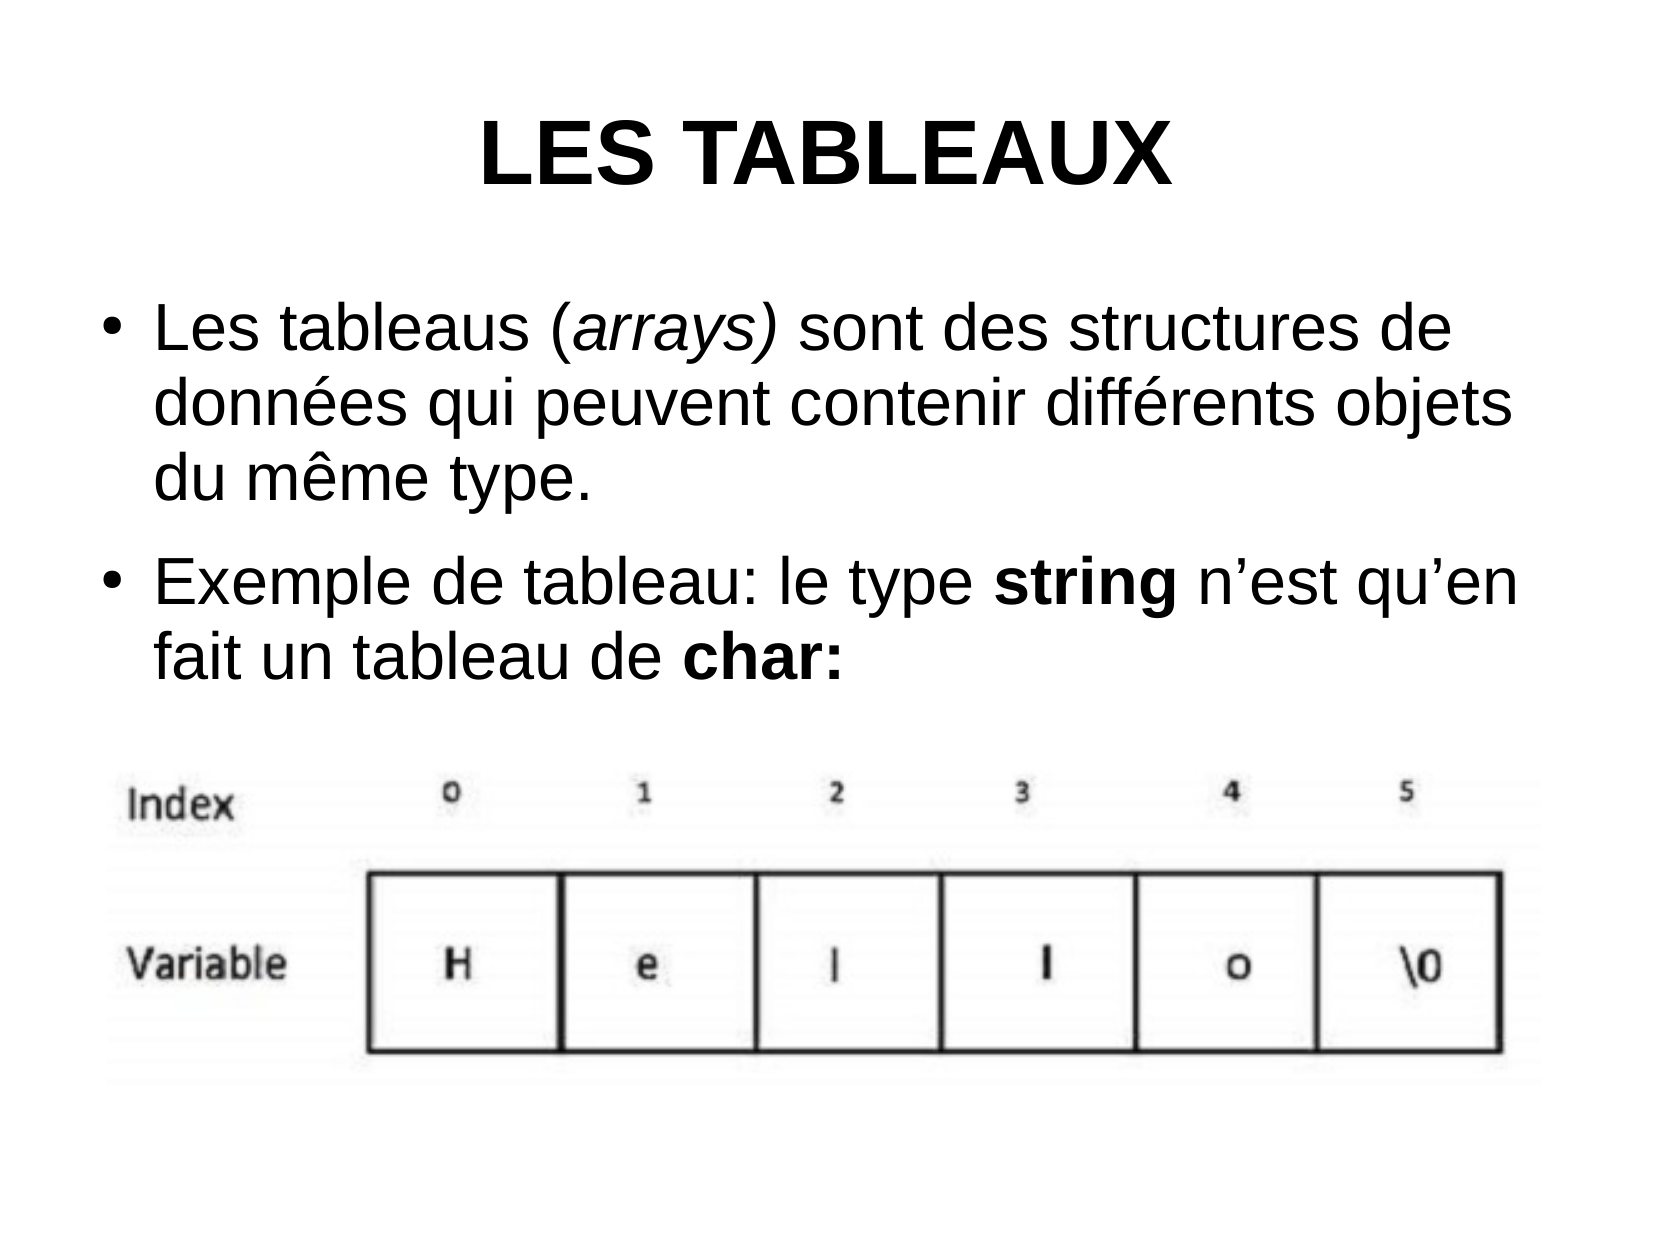

# LES TABLEAUX
Les tableaus (arrays) sont des structures de données qui peuvent contenir différents objets du même type.
Exemple de tableau: le type string n’est qu’en fait un tableau de char: